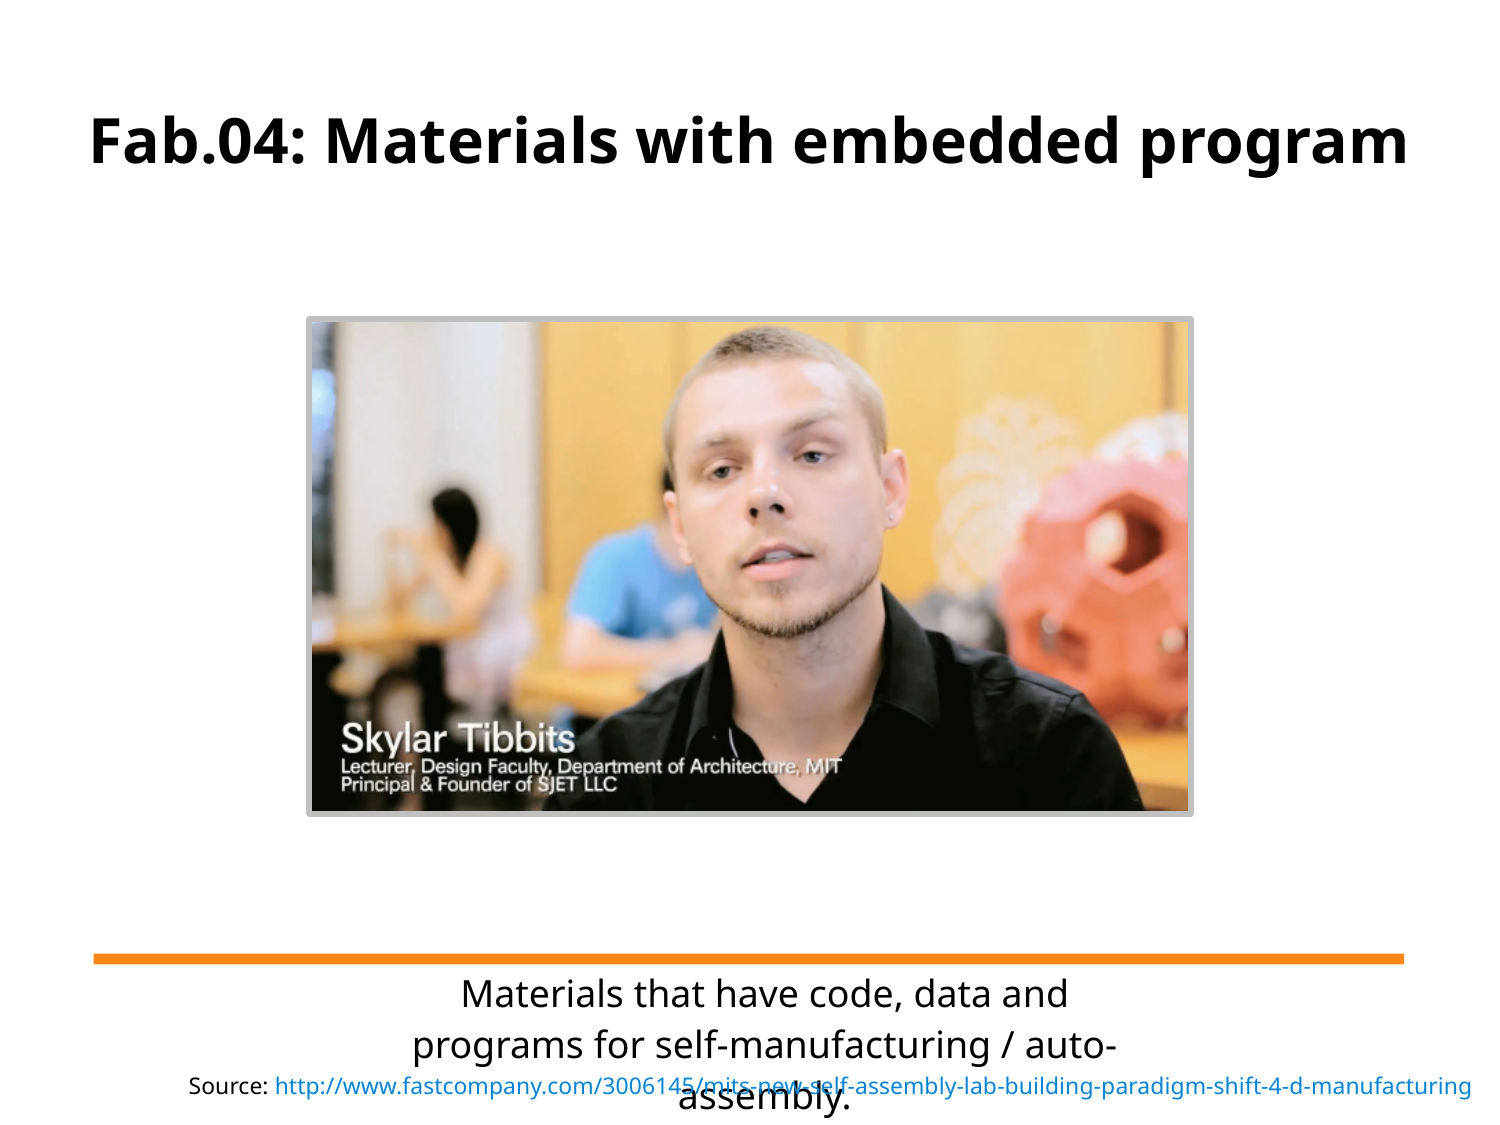

# Fab.04: Materials with embedded program
Materials that have code, data and programs for self-manufacturing / auto-assembly.
Source: http://www.fastcompany.com/3006145/mits-new-self-assembly-lab-building-paradigm-shift-4-d-manufacturing